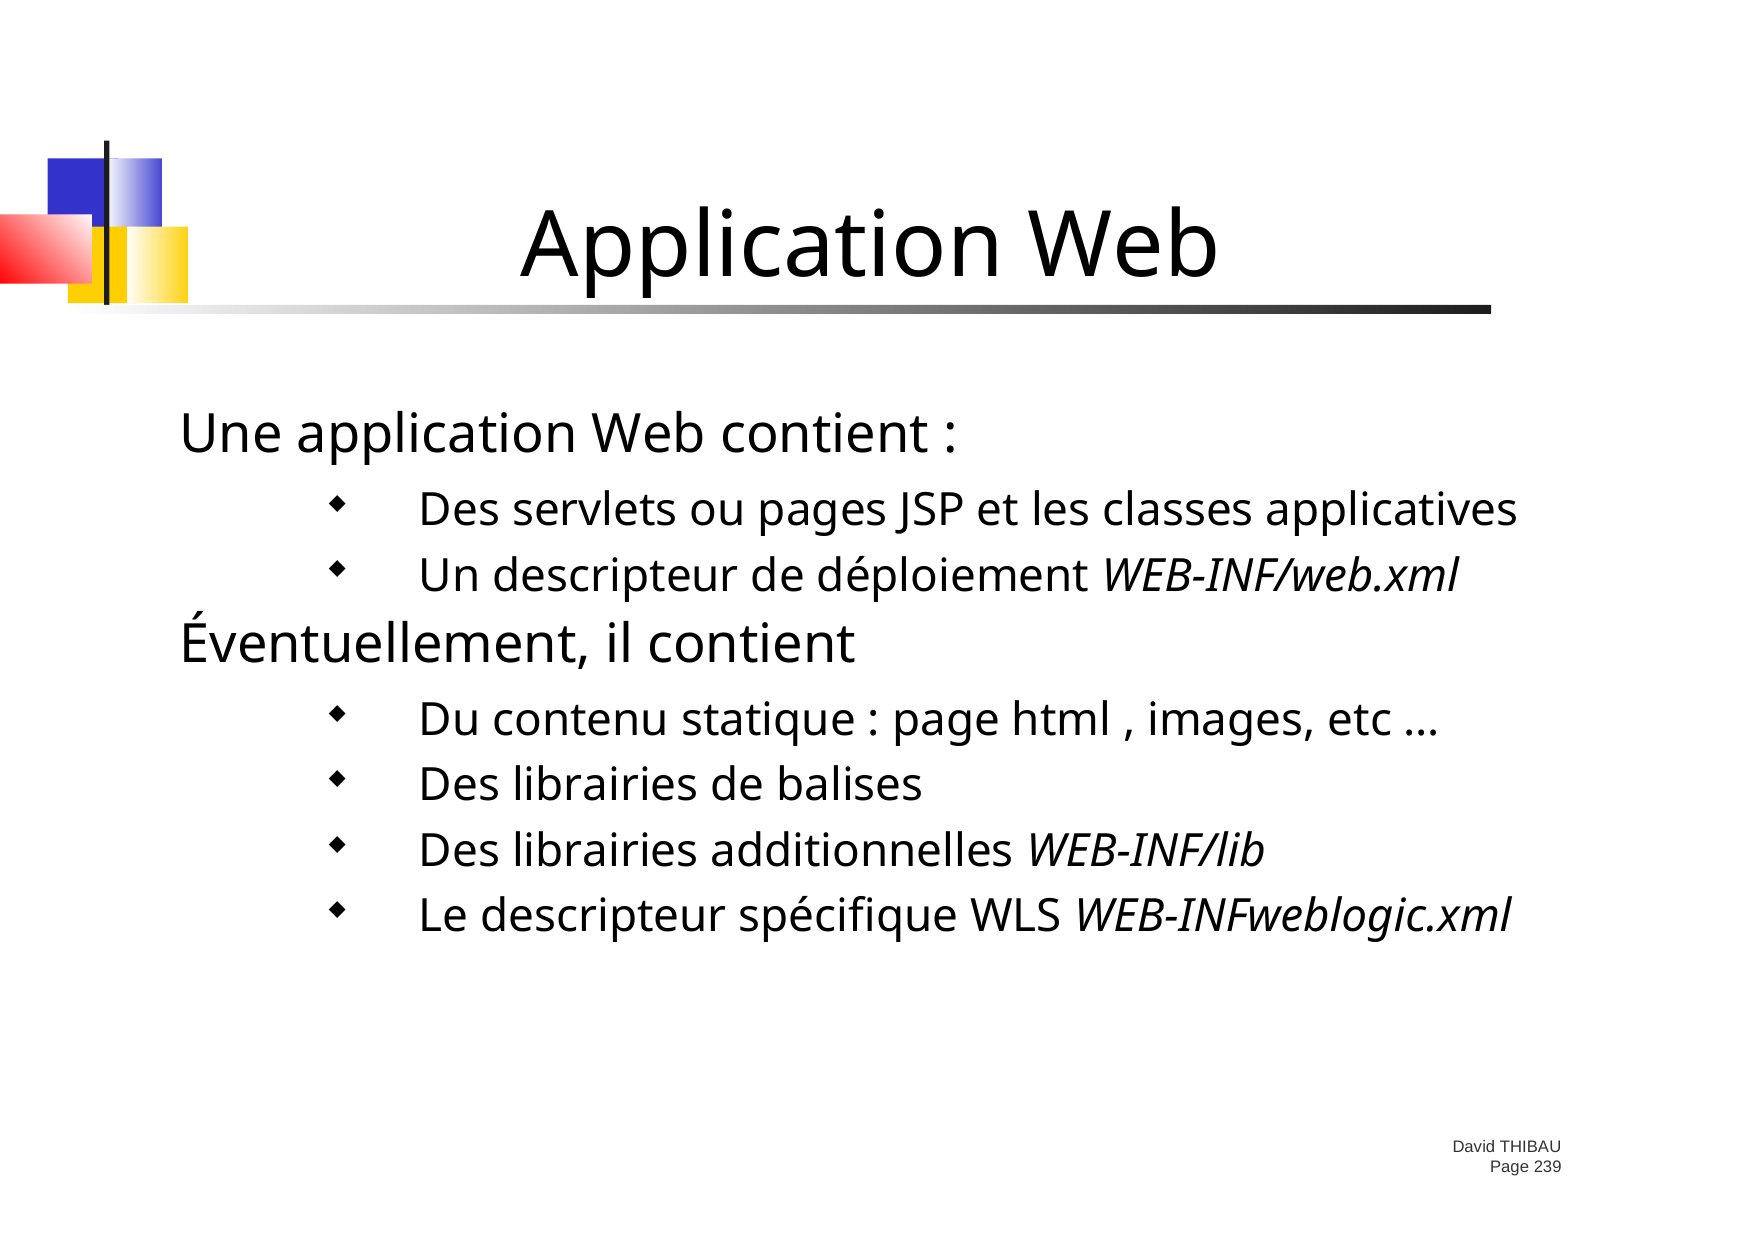

# Application Web
Une application Web contient :
Des servlets ou pages JSP et les classes applicatives
Un descripteur de déploiement WEB-INF/web.xml
Éventuellement, il contient
Du contenu statique : page html , images, etc …
Des librairies de balises
Des librairies additionnelles WEB-INF/lib
Le descripteur spécifique WLS WEB-INFweblogic.xml